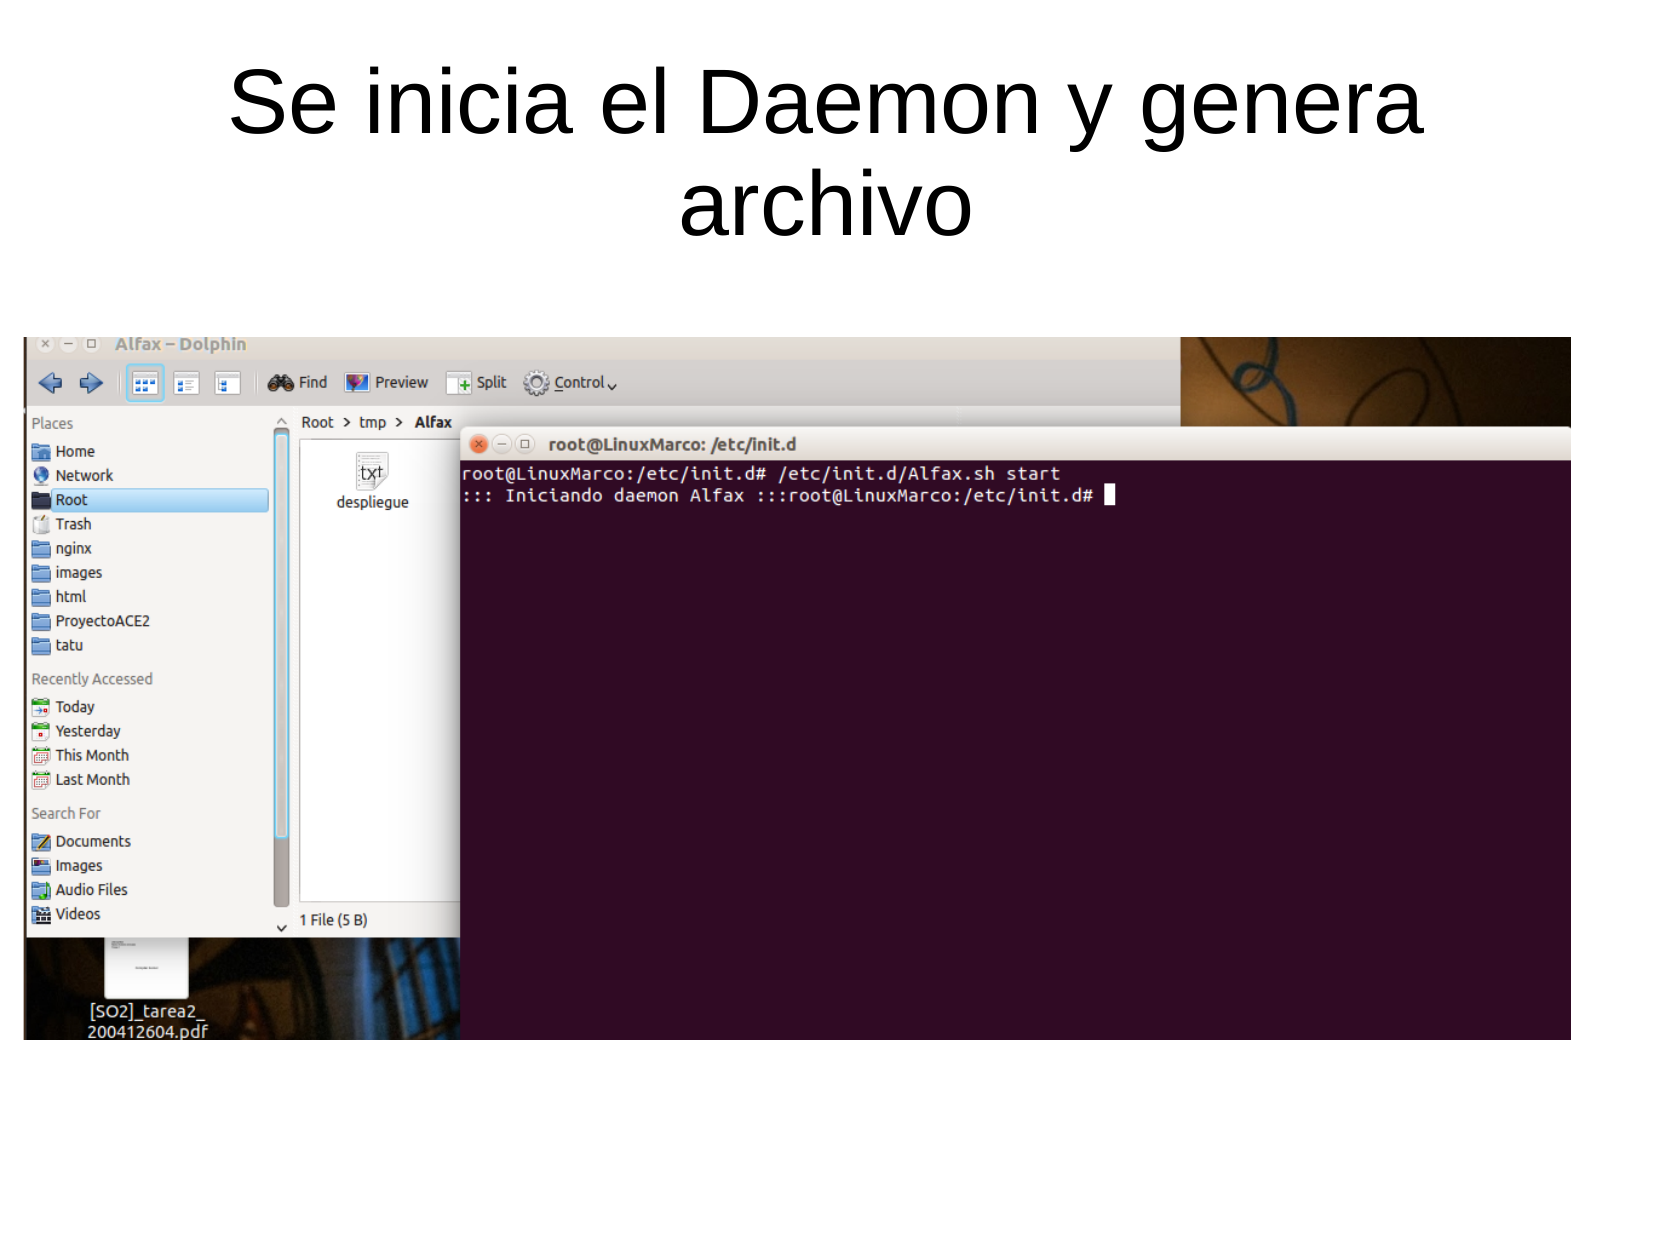

# Se inicia el Daemon y genera archivo